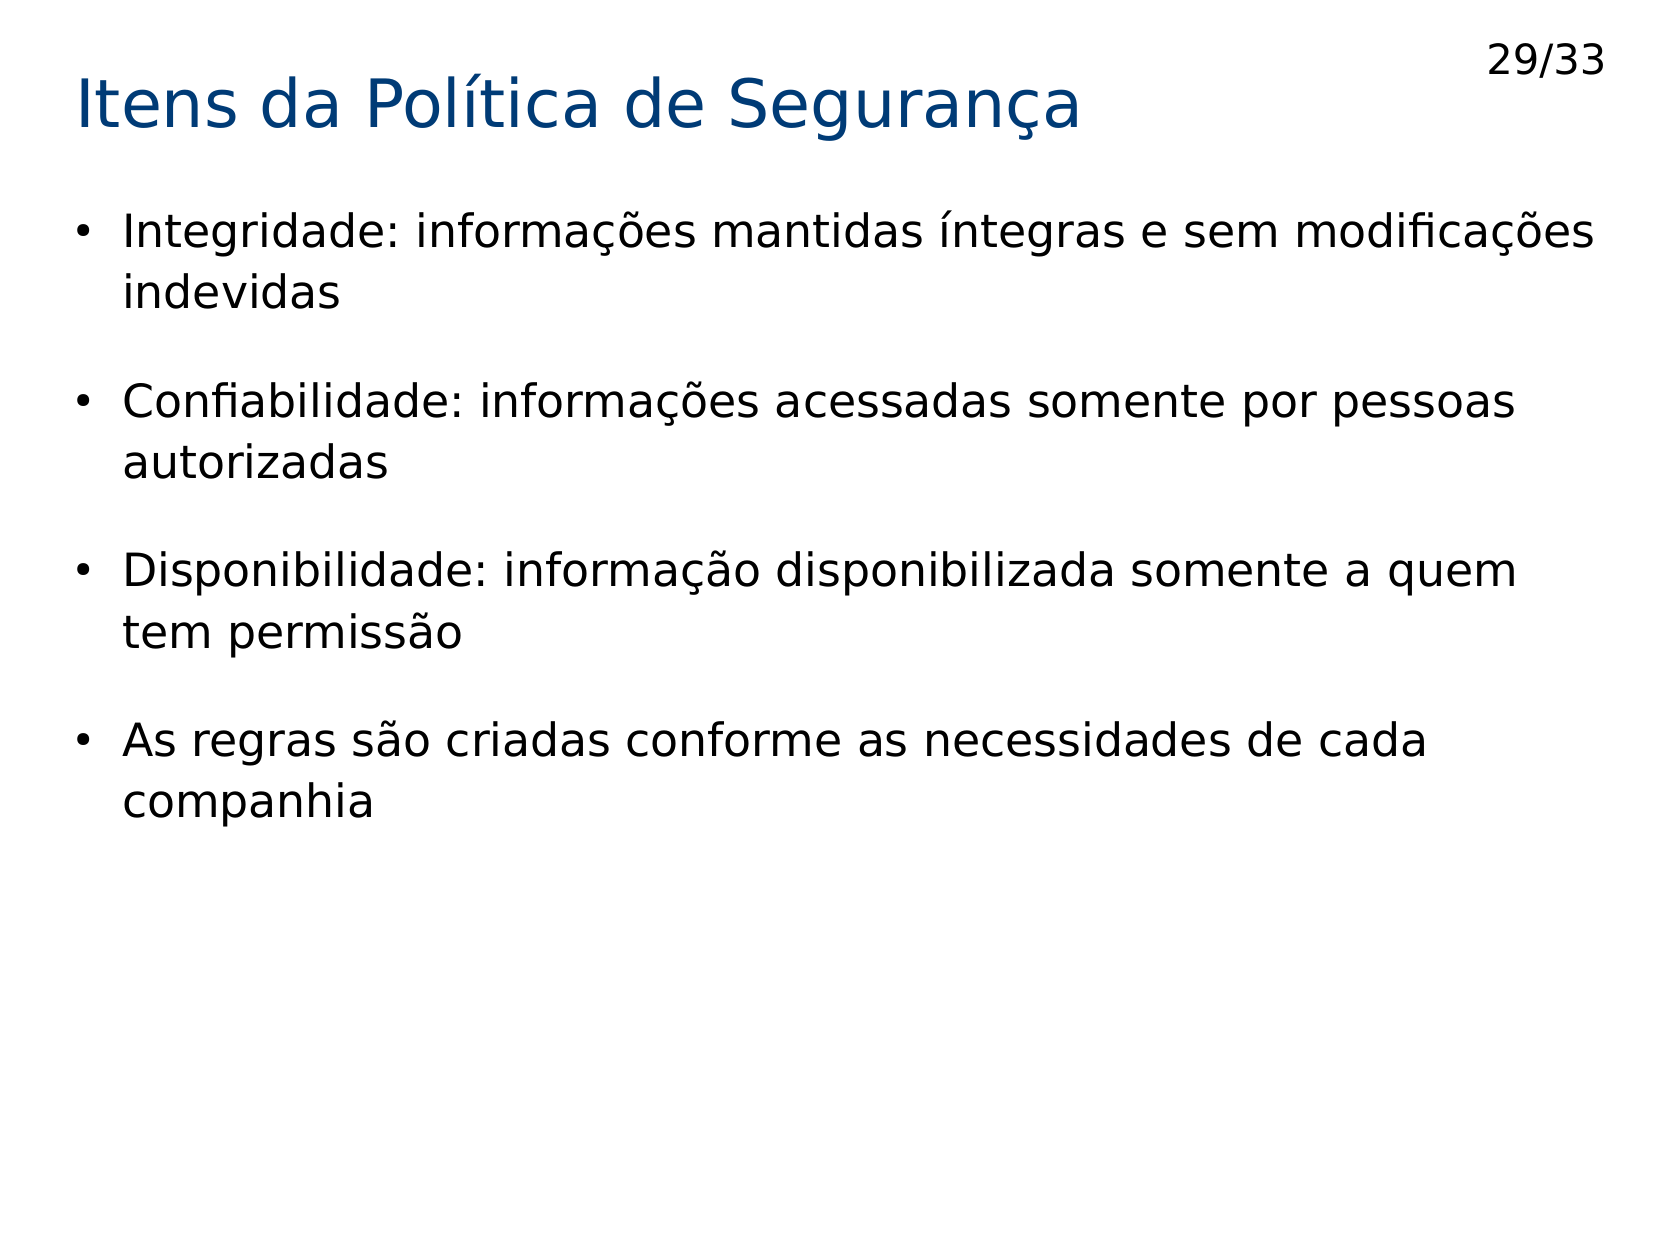

# Itens da Política de Segurança
29
Integridade: informações mantidas íntegras e sem modificações indevidas
Confiabilidade: informações acessadas somente por pessoas autorizadas
Disponibilidade: informação disponibilizada somente a quem tem permissão
As regras são criadas conforme as necessidades de cada companhia